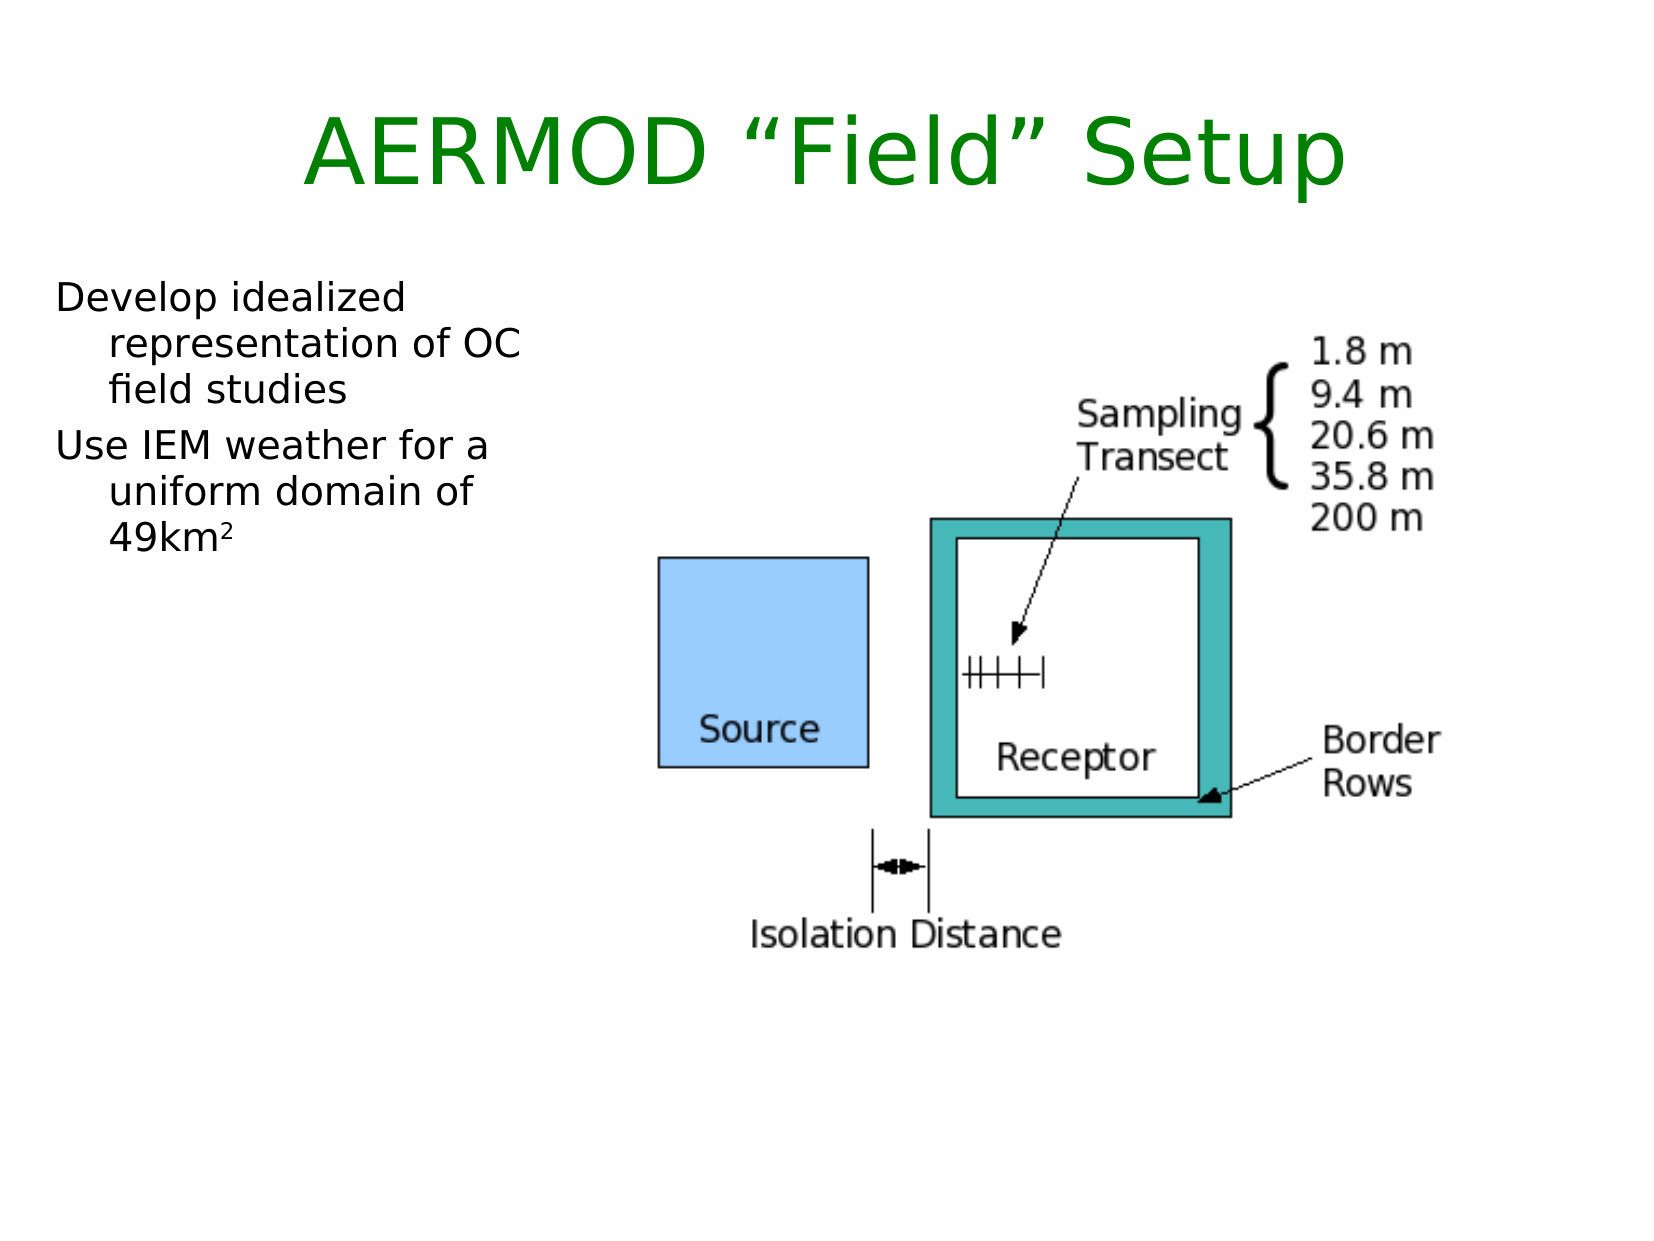

# AERMOD “Field” Setup
Develop idealized representation of OC field studies
Use IEM weather for a uniform domain of 49km2